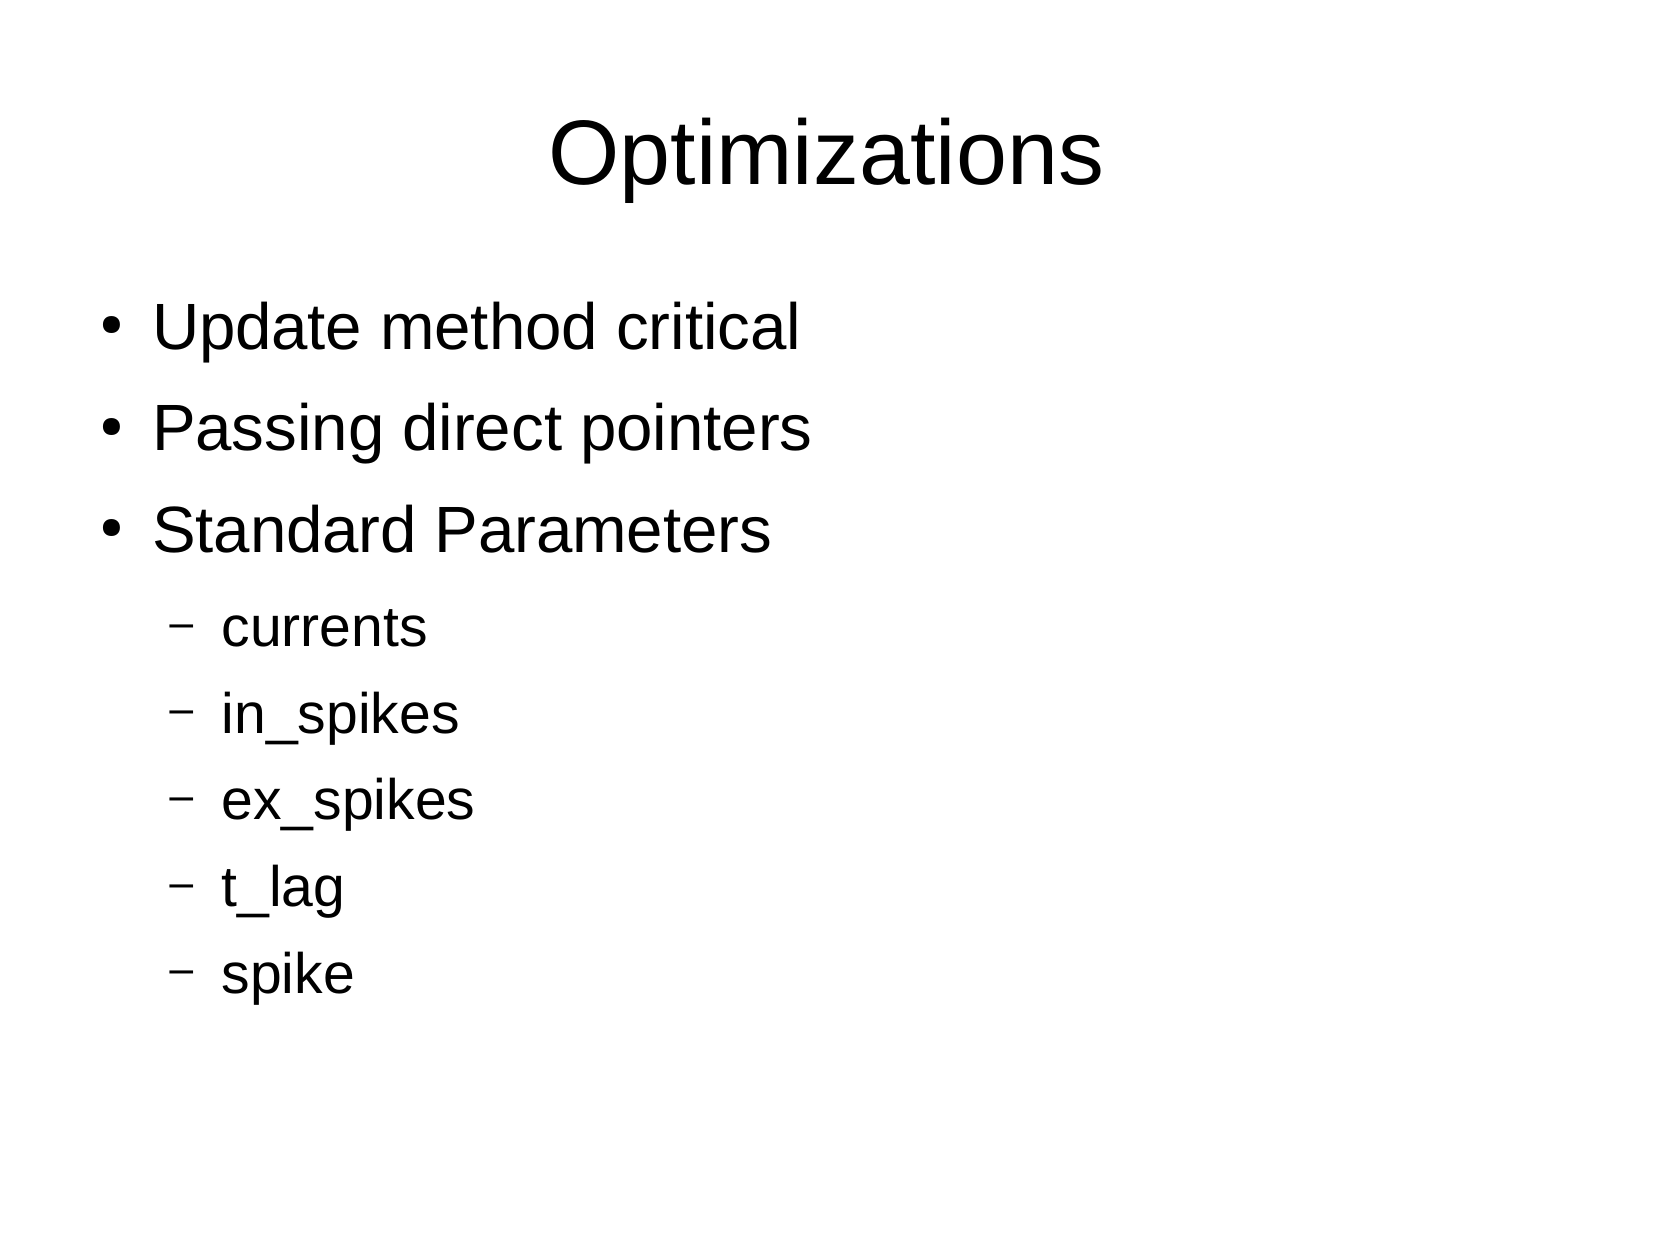

# Optimizations
Update method critical
Passing direct pointers
Standard Parameters
currents
in_spikes
ex_spikes
t_lag
spike